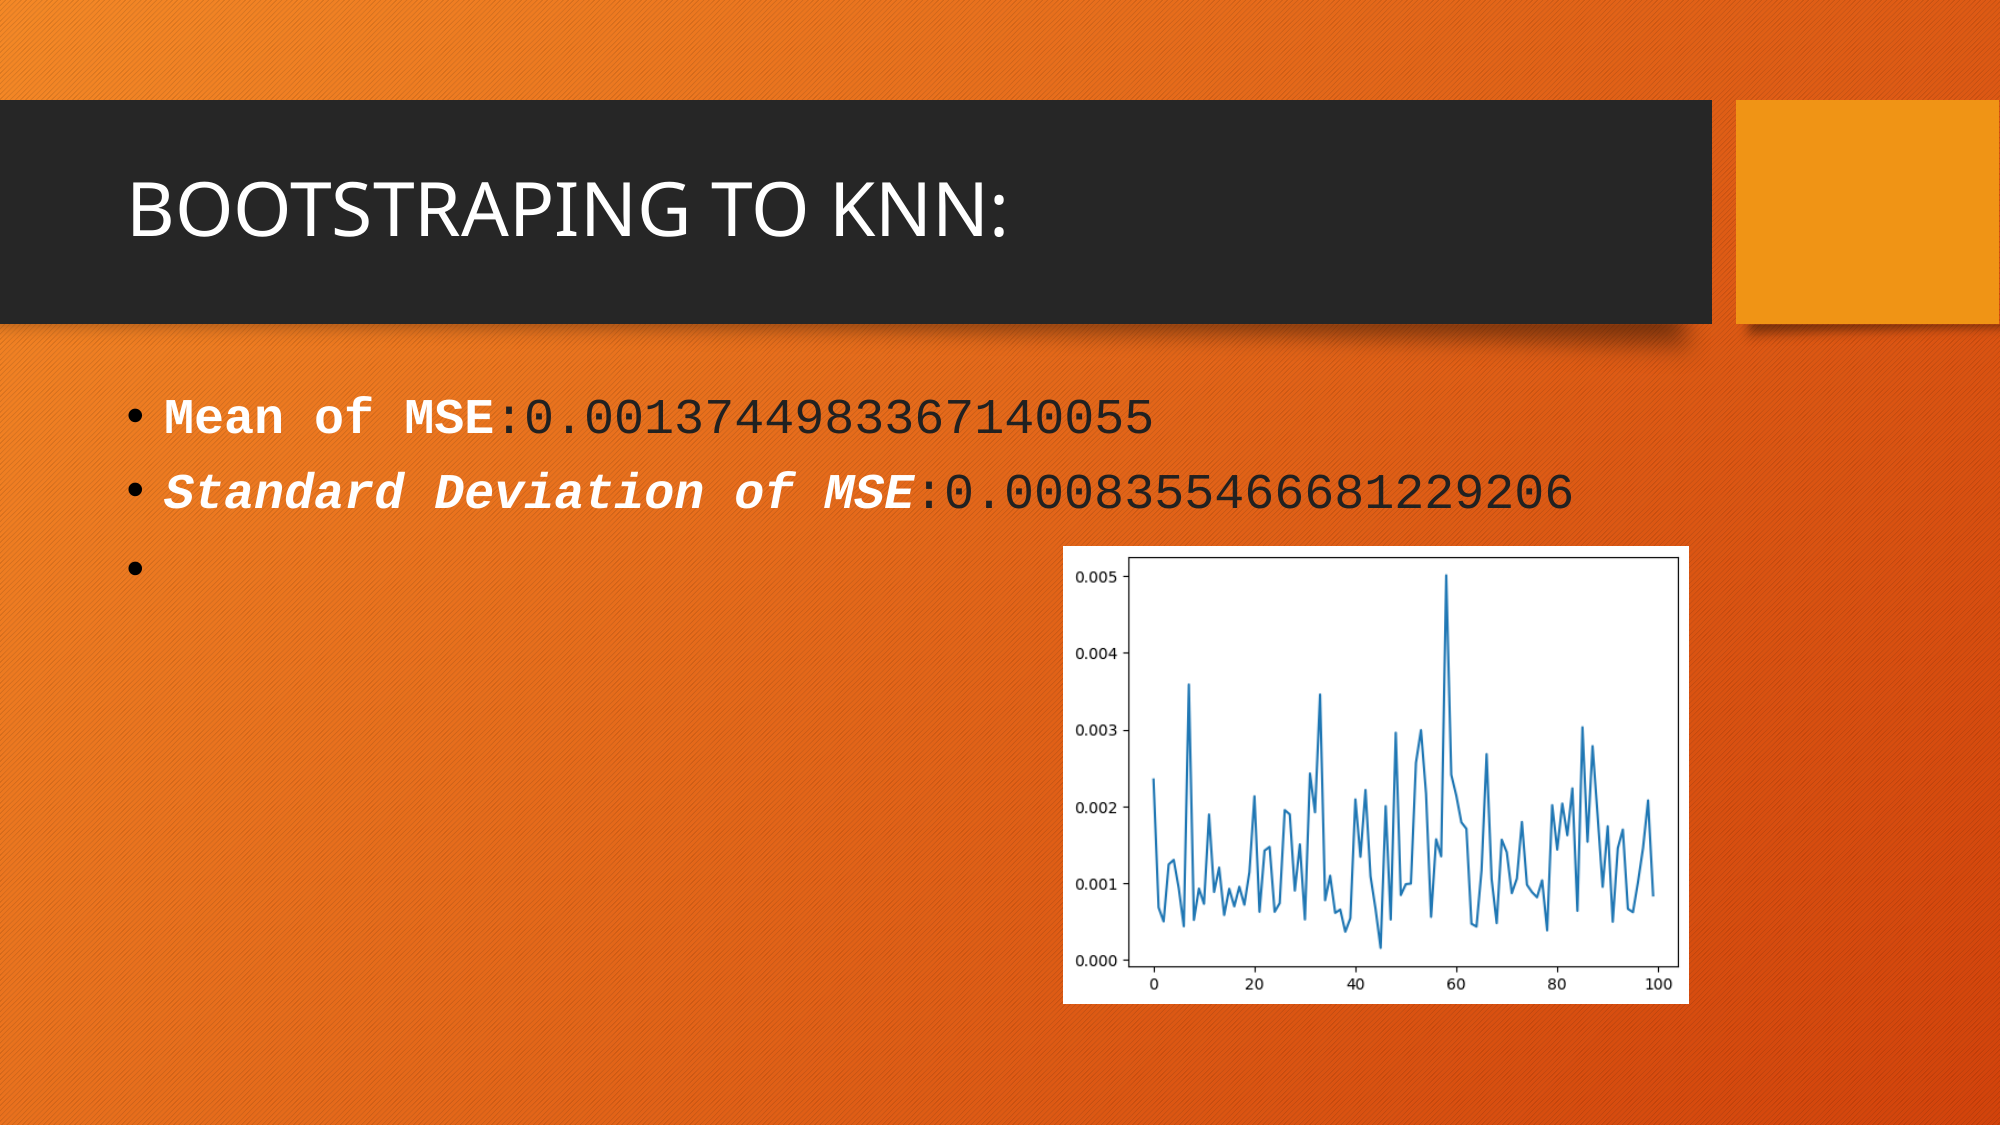

# BOOTSTRAPING TO KNN:
Mean of MSE:0.0013744983367140055
Standard Deviation of MSE:0.0008355466681229206